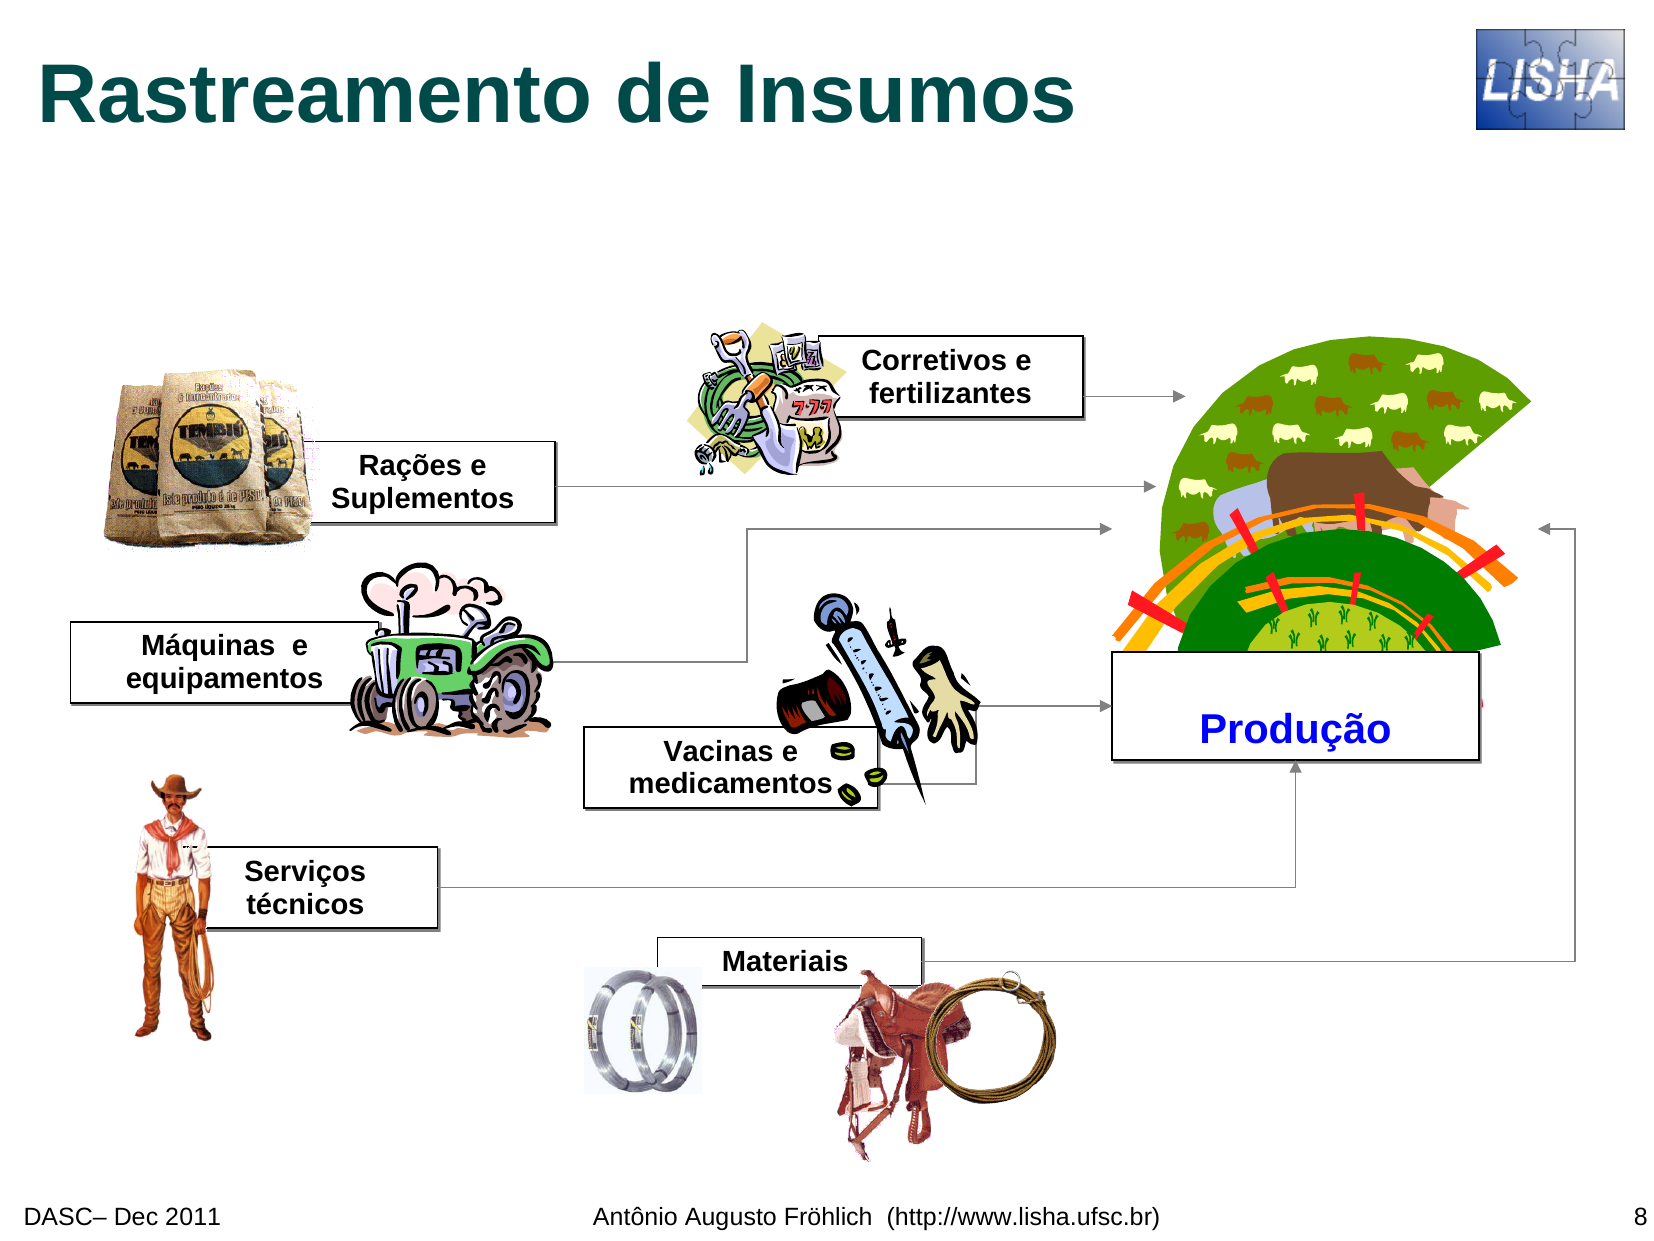

# Rastreamento de Insumos
Corretivos e fertilizantes
Rações e Suplementos
Máquinas e equipamentos
 Produção
Vacinas e medicamentos
Serviços técnicos
Materiais